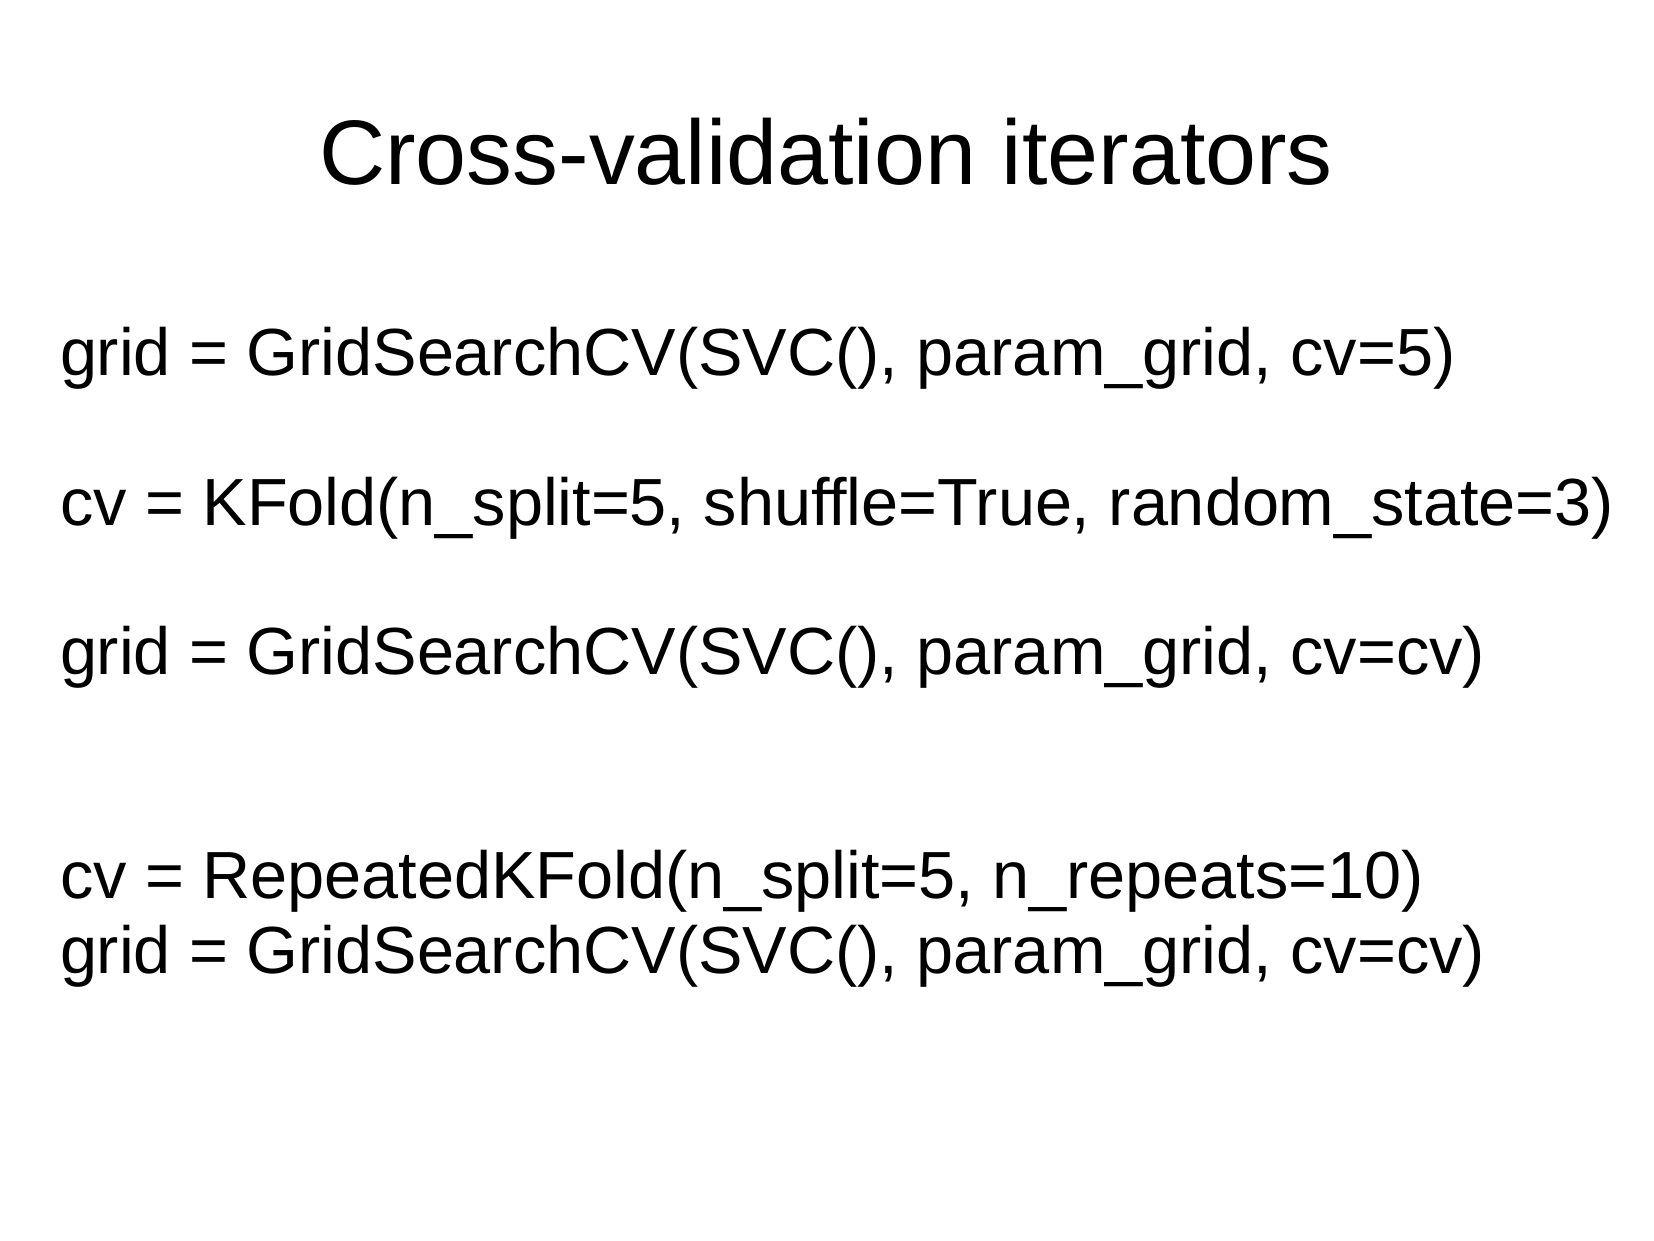

# Cross-validation iterators
grid = GridSearchCV(SVC(), param_grid, cv=5)
cv = KFold(n_split=5, shuffle=True, random_state=3)
grid = GridSearchCV(SVC(), param_grid, cv=cv)
cv = RepeatedKFold(n_split=5, n_repeats=10)
grid = GridSearchCV(SVC(), param_grid, cv=cv)